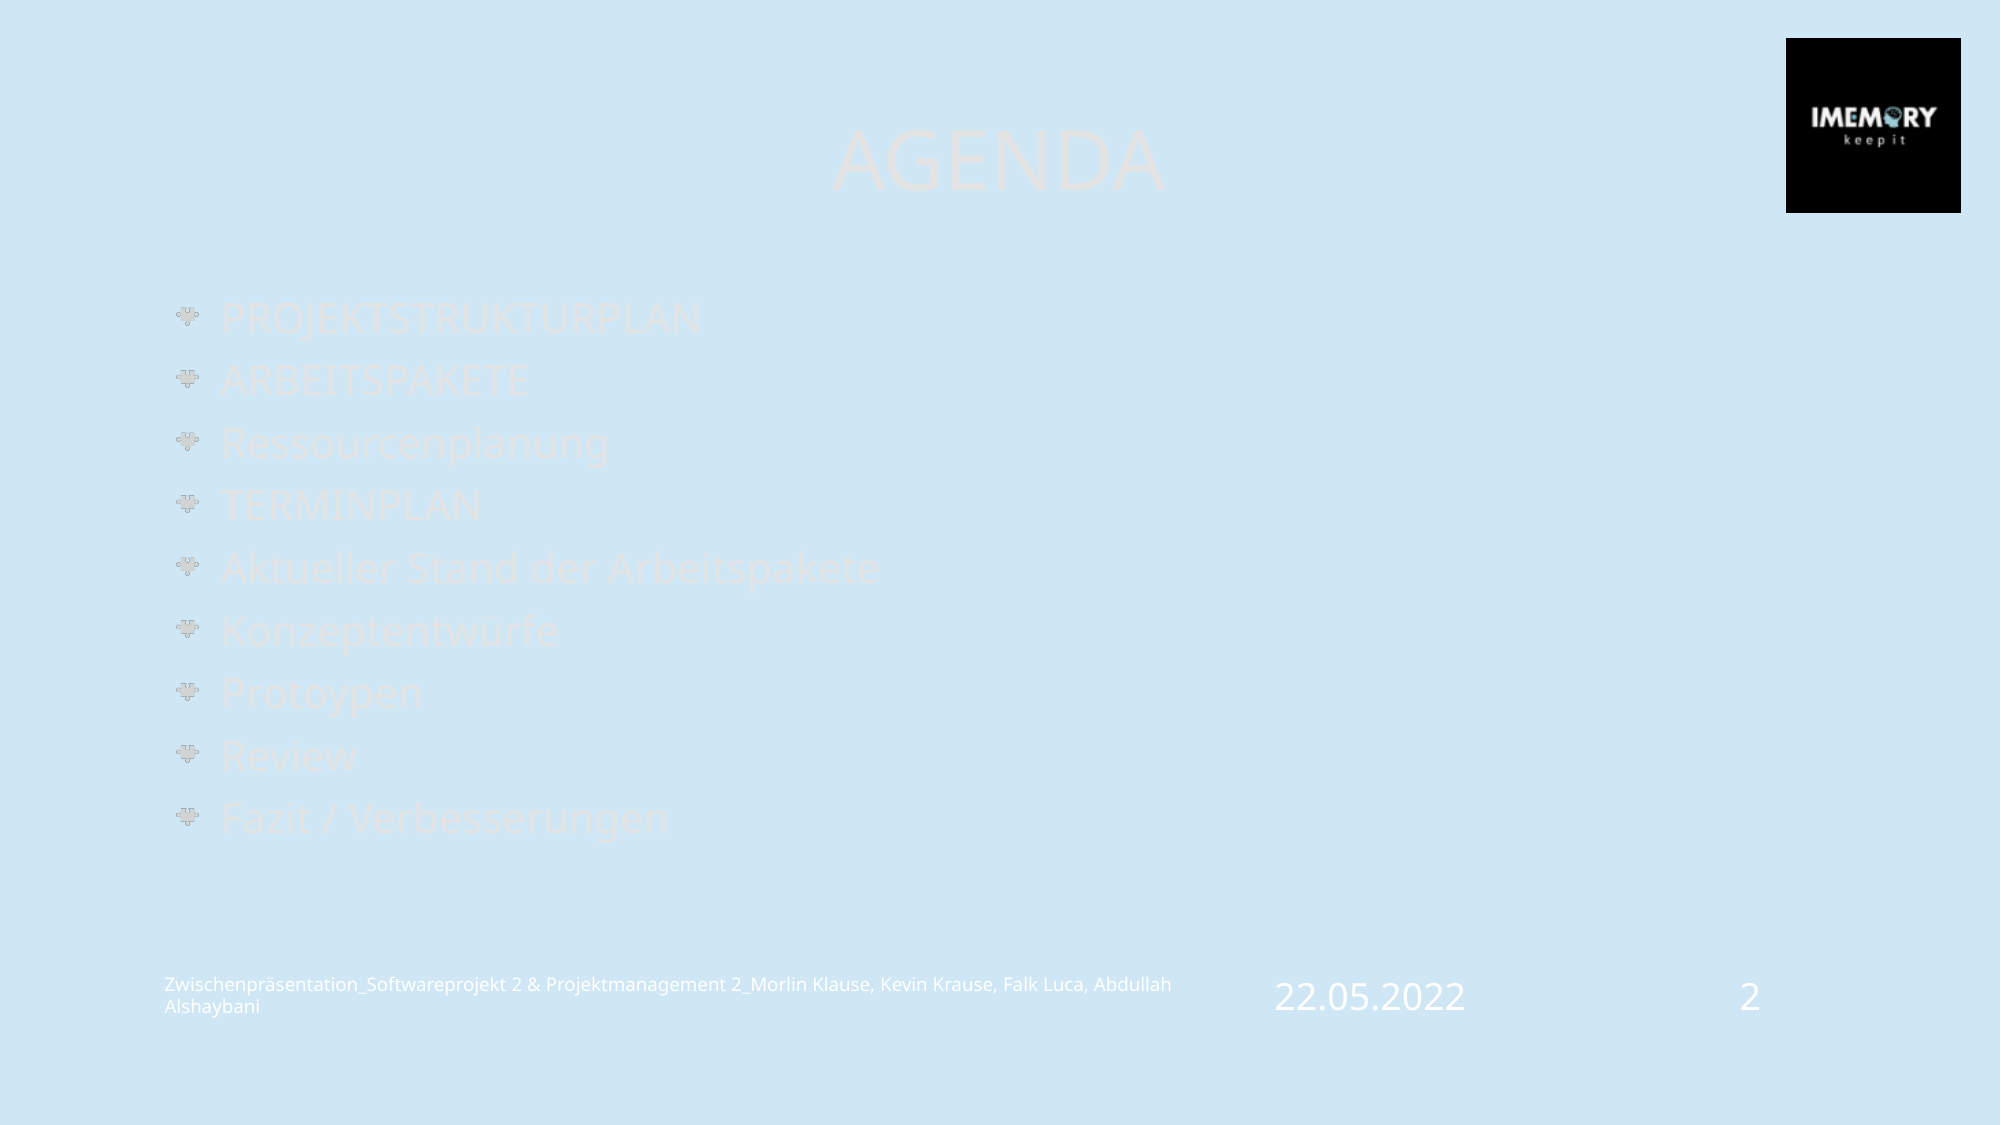

# AGENDA
PROJEKTSTRUKTURPLAN
ARBEITSPAKETE
Ressourcenplanung
TERMINPLAN
Aktueller Stand der Arbeitspakete
Konzeptentwürfe
Protoypen
Review
Fazit / Verbesserungen
Zwischenpräsentation_Softwareprojekt 2 & Projektmanagement 2_Morlin Klause, Kevin Krause, Falk Luca, Abdullah Alshaybani
22.05.2022